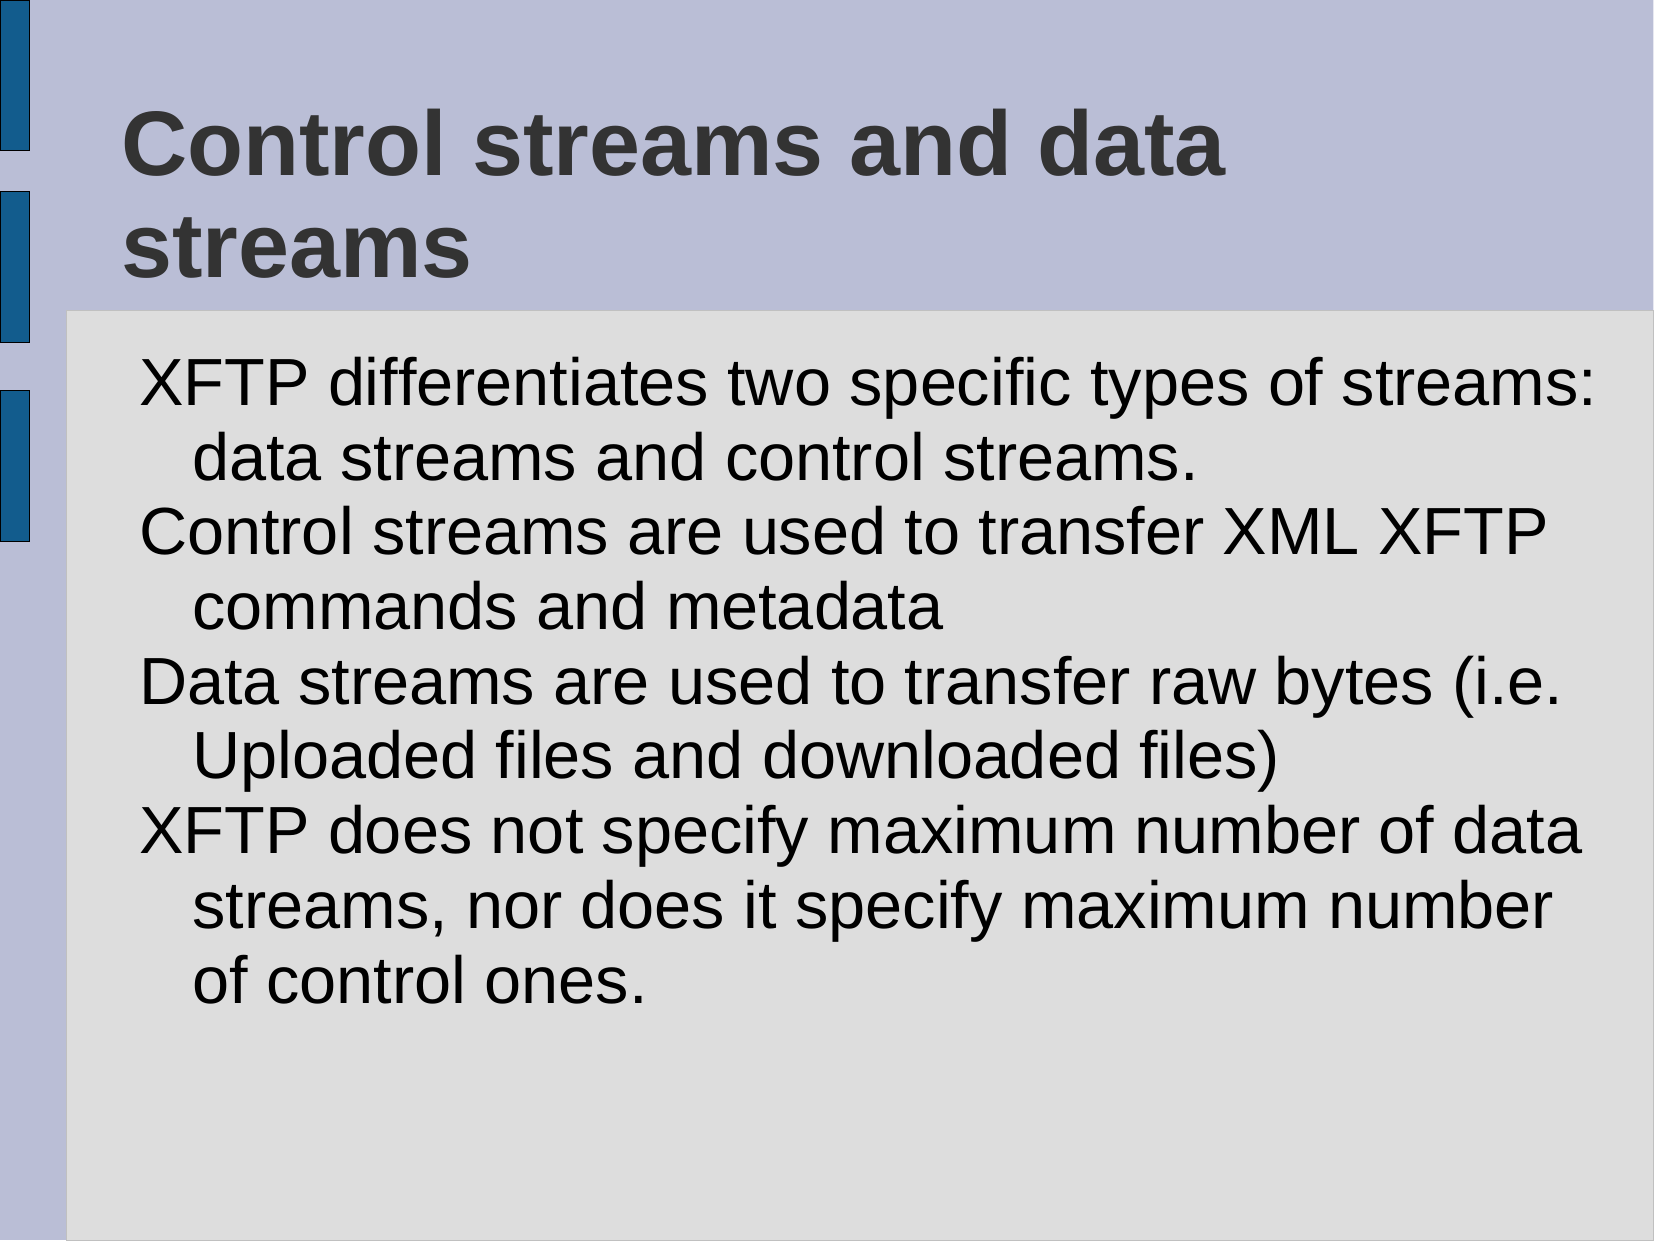

# Control streams and data streams
XFTP differentiates two specific types of streams: data streams and control streams.
Control streams are used to transfer XML XFTP commands and metadata
Data streams are used to transfer raw bytes (i.e. Uploaded files and downloaded files)
XFTP does not specify maximum number of data streams, nor does it specify maximum number of control ones.